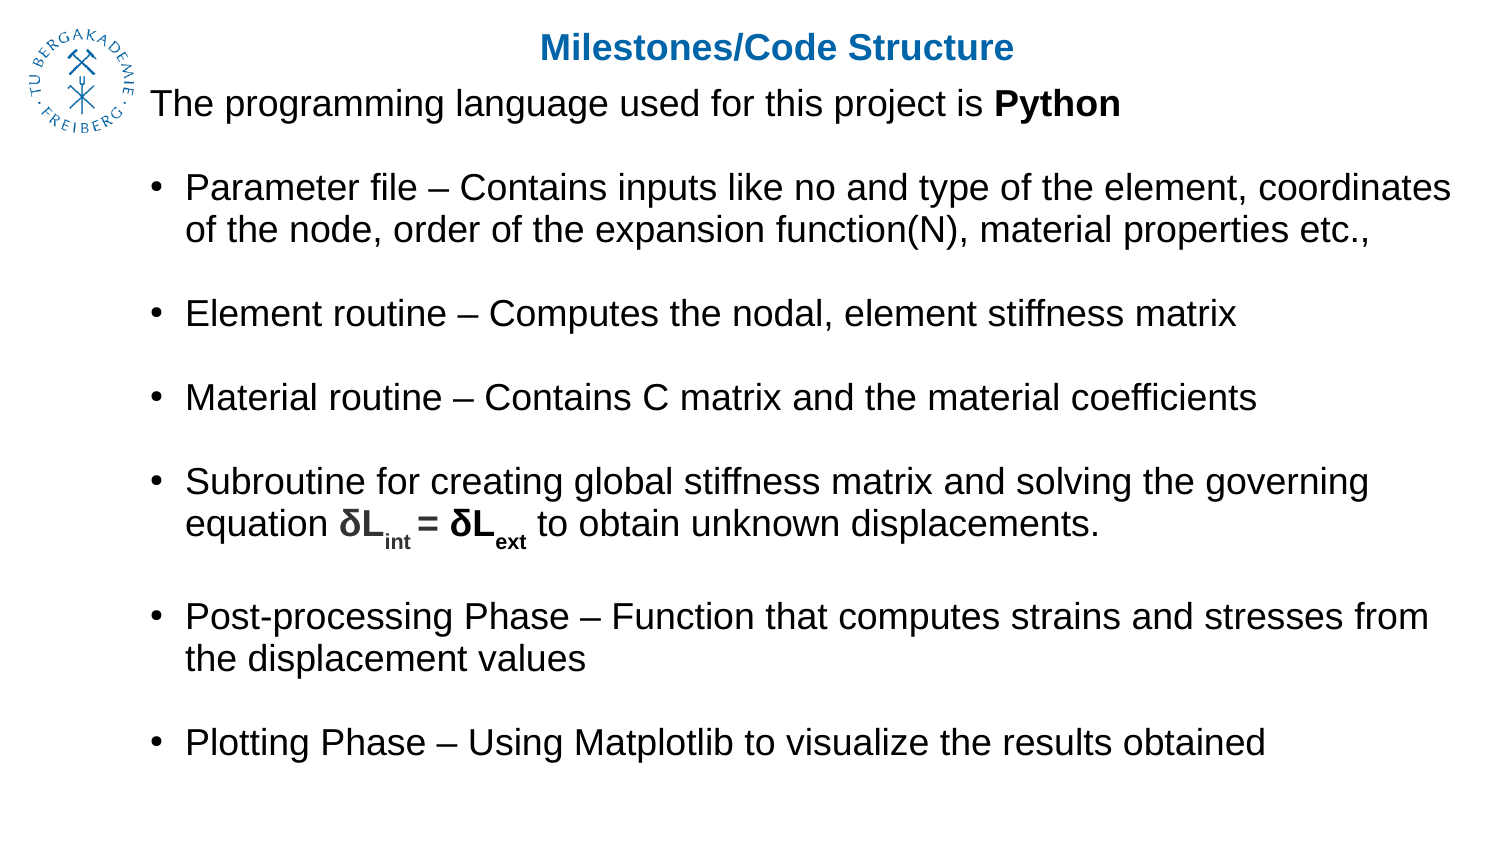

Milestones/Code Structure
The programming language used for this project is Python
Parameter file – Contains inputs like no and type of the element, coordinates of the node, order of the expansion function(N), material properties etc.,
Element routine – Computes the nodal, element stiffness matrix
Material routine – Contains C matrix and the material coefficients
Subroutine for creating global stiffness matrix and solving the governing equation δLint = δLext to obtain unknown displacements.
Post-processing Phase – Function that computes strains and stresses from the displacement values
Plotting Phase – Using Matplotlib to visualize the results obtained